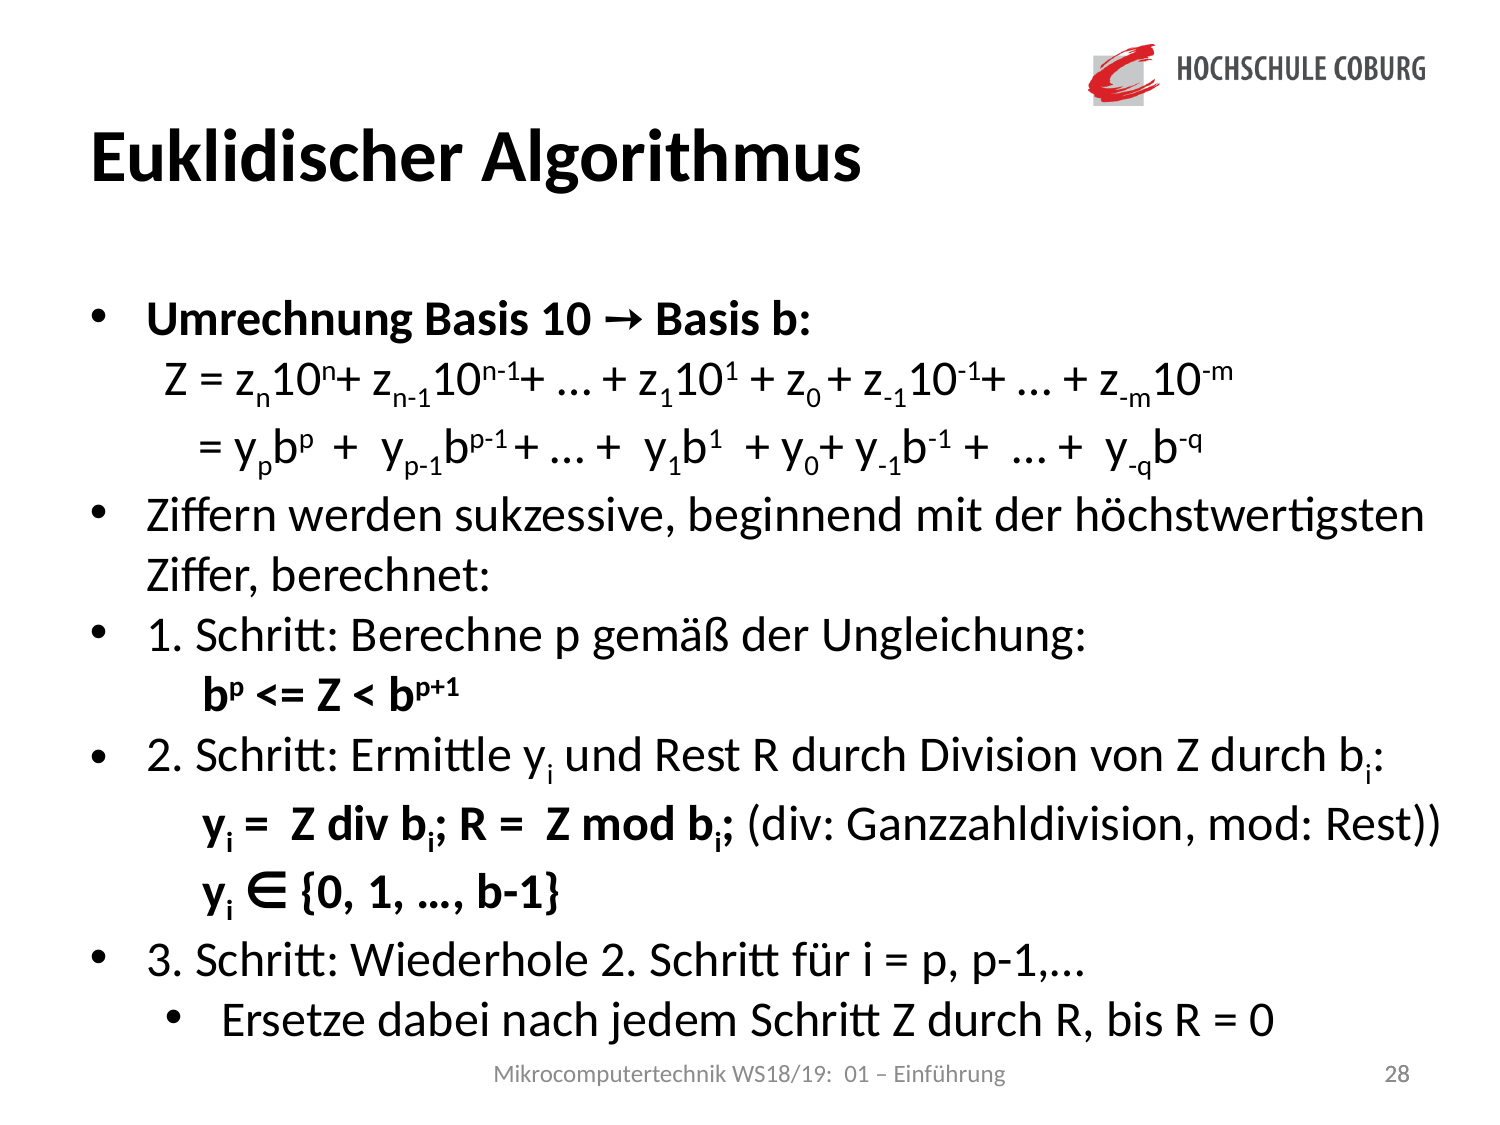

# Euklidischer Algorithmus
Umrechnung Basis 10 ➙ Basis b:
	Z = zn10n+ zn-110n-1+ … + z1101 + z0 + z-110-1+ … + z-m10-m
	 = ypbp + yp-1bp-1 + … + y1b1 + y0+ y-1b-1 + … + y-qb-q
Ziffern werden sukzessive, beginnend mit der höchstwertigsten Ziffer, berechnet:
1. Schritt: Berechne p gemäß der Ungleichung:
 bp <= Z < bp+1
2. Schritt: Ermittle yi und Rest R durch Division von Z durch bi:
 yi = Z div bi; R = Z mod bi; (div: Ganzzahldivision, mod: Rest))
 yi ∈ {0, 1, …, b-1}
3. Schritt: Wiederhole 2. Schritt für i = p, p-1,…
Ersetze dabei nach jedem Schritt Z durch R, bis R = 0
MCT01: Einführung
28